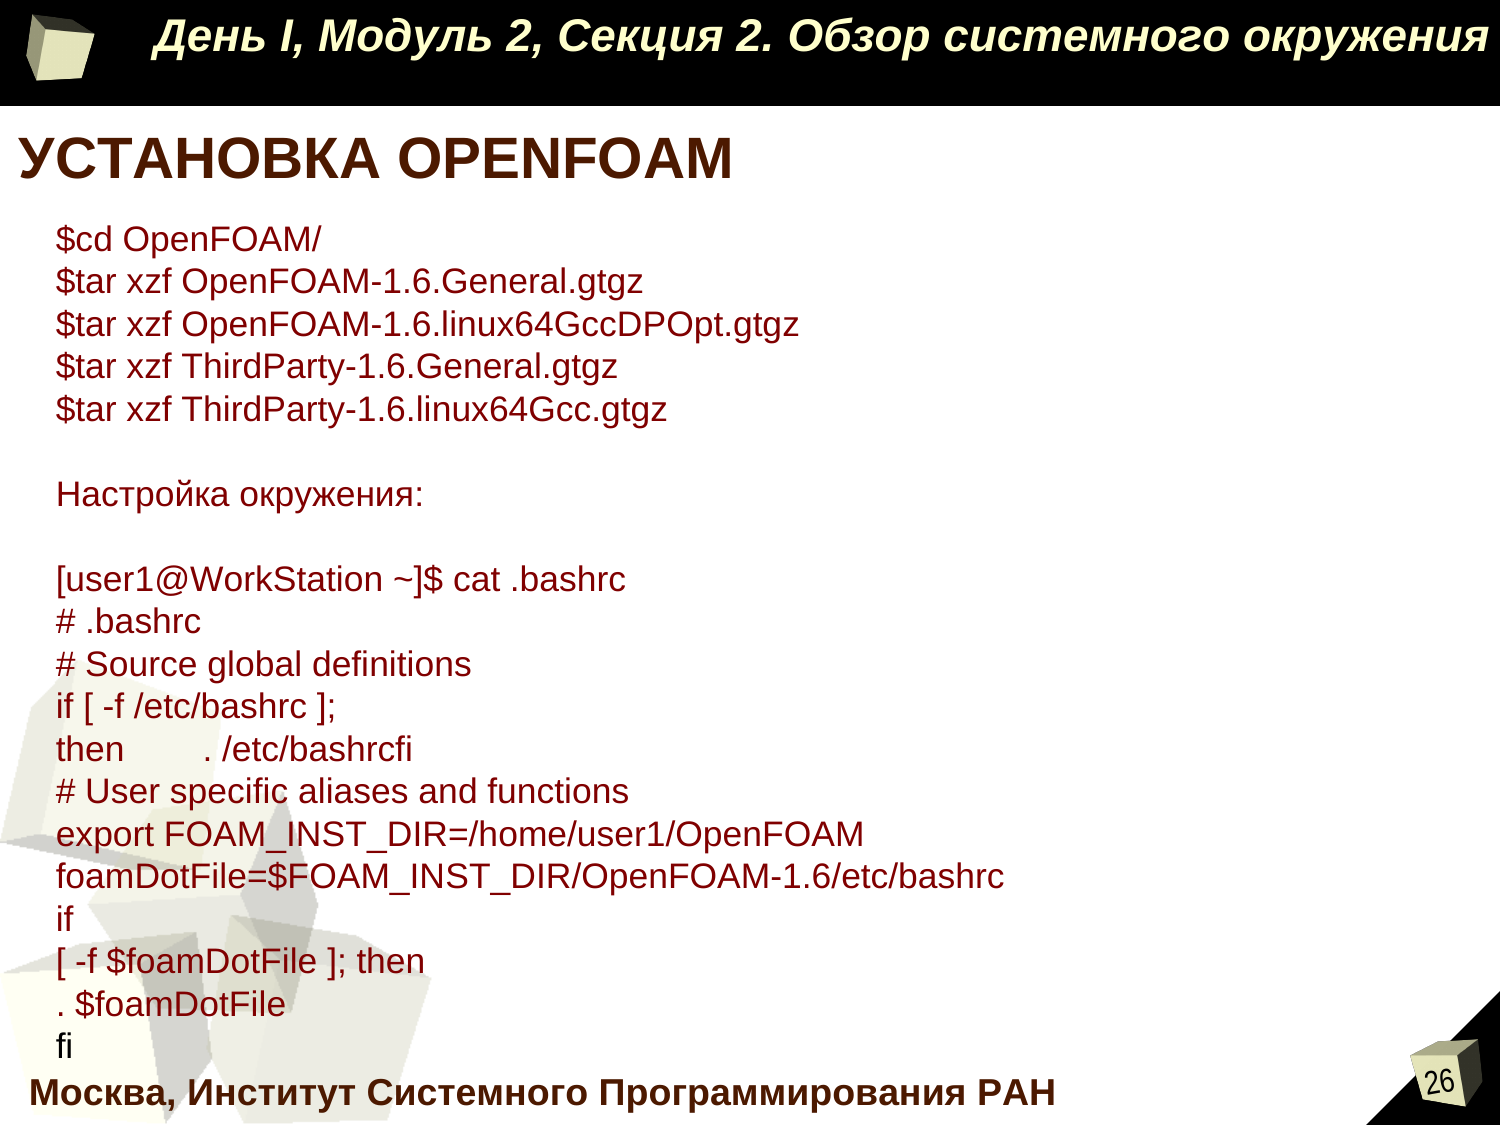

УСТАНОВКА OPENFOAM
$cd OpenFOAM/
$tar xzf OpenFOAM-1.6.General.gtgz
$tar xzf OpenFOAM-1.6.linux64GccDPOpt.gtgz
$tar xzf ThirdParty-1.6.General.gtgz
$tar xzf ThirdParty-1.6.linux64Gcc.gtgz
Настройка окружения:
[user1@WorkStation ~]$ cat .bashrc
# .bashrc
# Source global definitions
if [ -f /etc/bashrc ];
then . /etc/bashrcfi
# User specific aliases and functions
export FOAM_INST_DIR=/home/user1/OpenFOAM
foamDotFile=$FOAM_INST_DIR/OpenFOAM-1.6/etc/bashrc
if
[ -f $foamDotFile ]; then
. $foamDotFile
fi